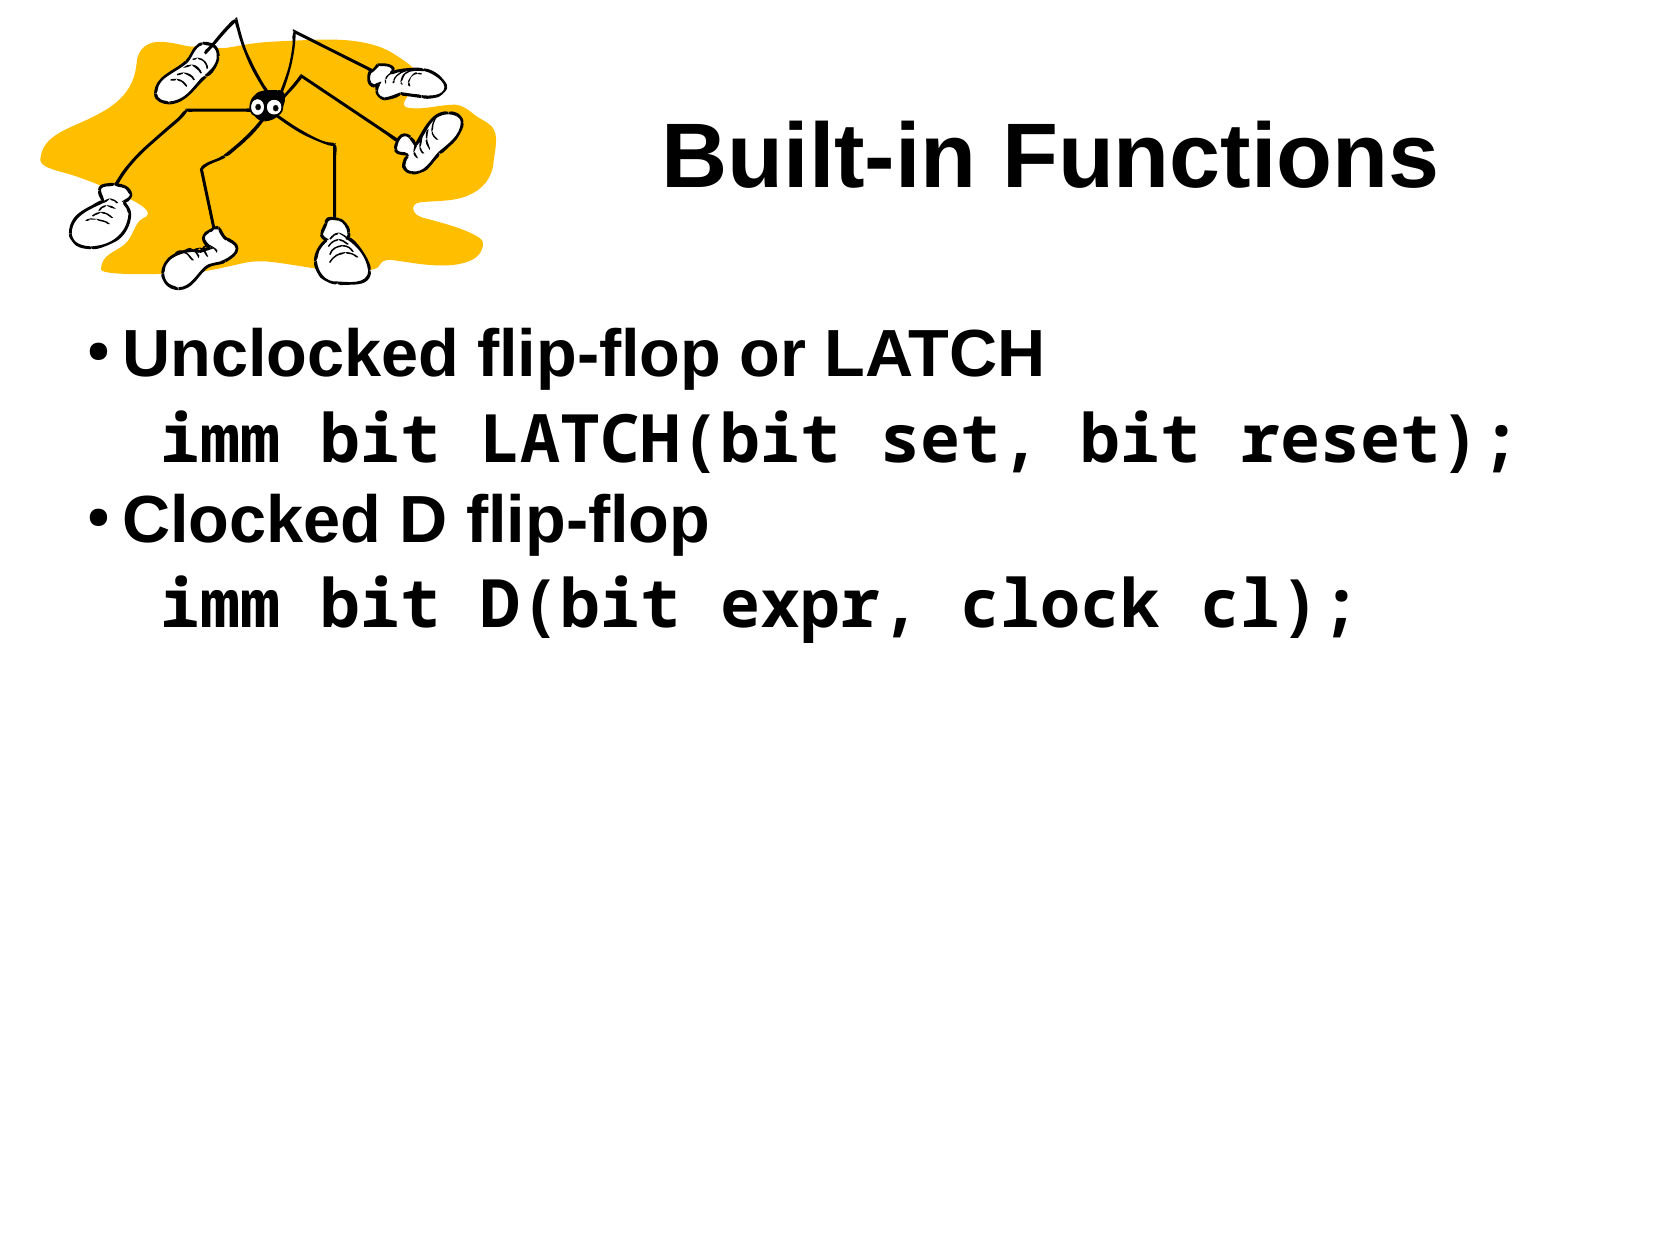

# Built-in Functions
Unclocked flip-flop or LATCH
	imm bit LATCH(bit set, bit reset);
Clocked D flip-flop
	imm bit D(bit expr, clock cl);